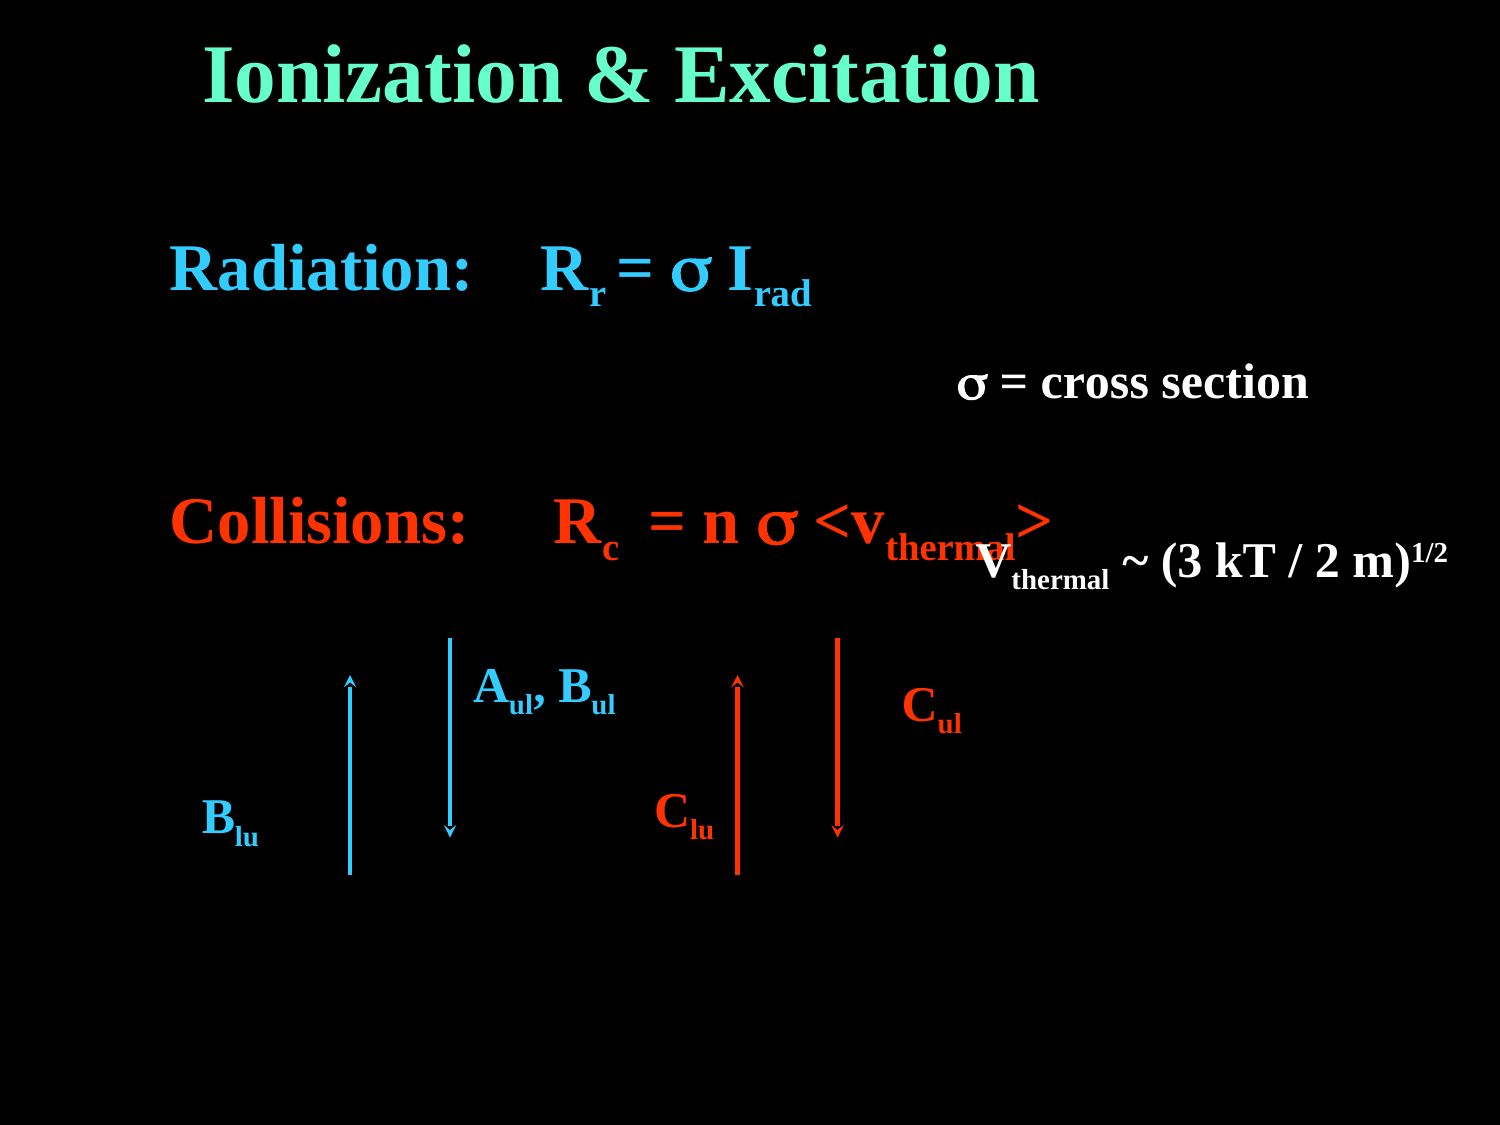

Ionization & Excitation
 Radiation: Rr =  Irad
 Collisions: Rc = n  <vthermal>
 = cross section
Vthermal ~ (3 kT / 2 m)1/2
Aul, Bul
Cul
Clu
Blu